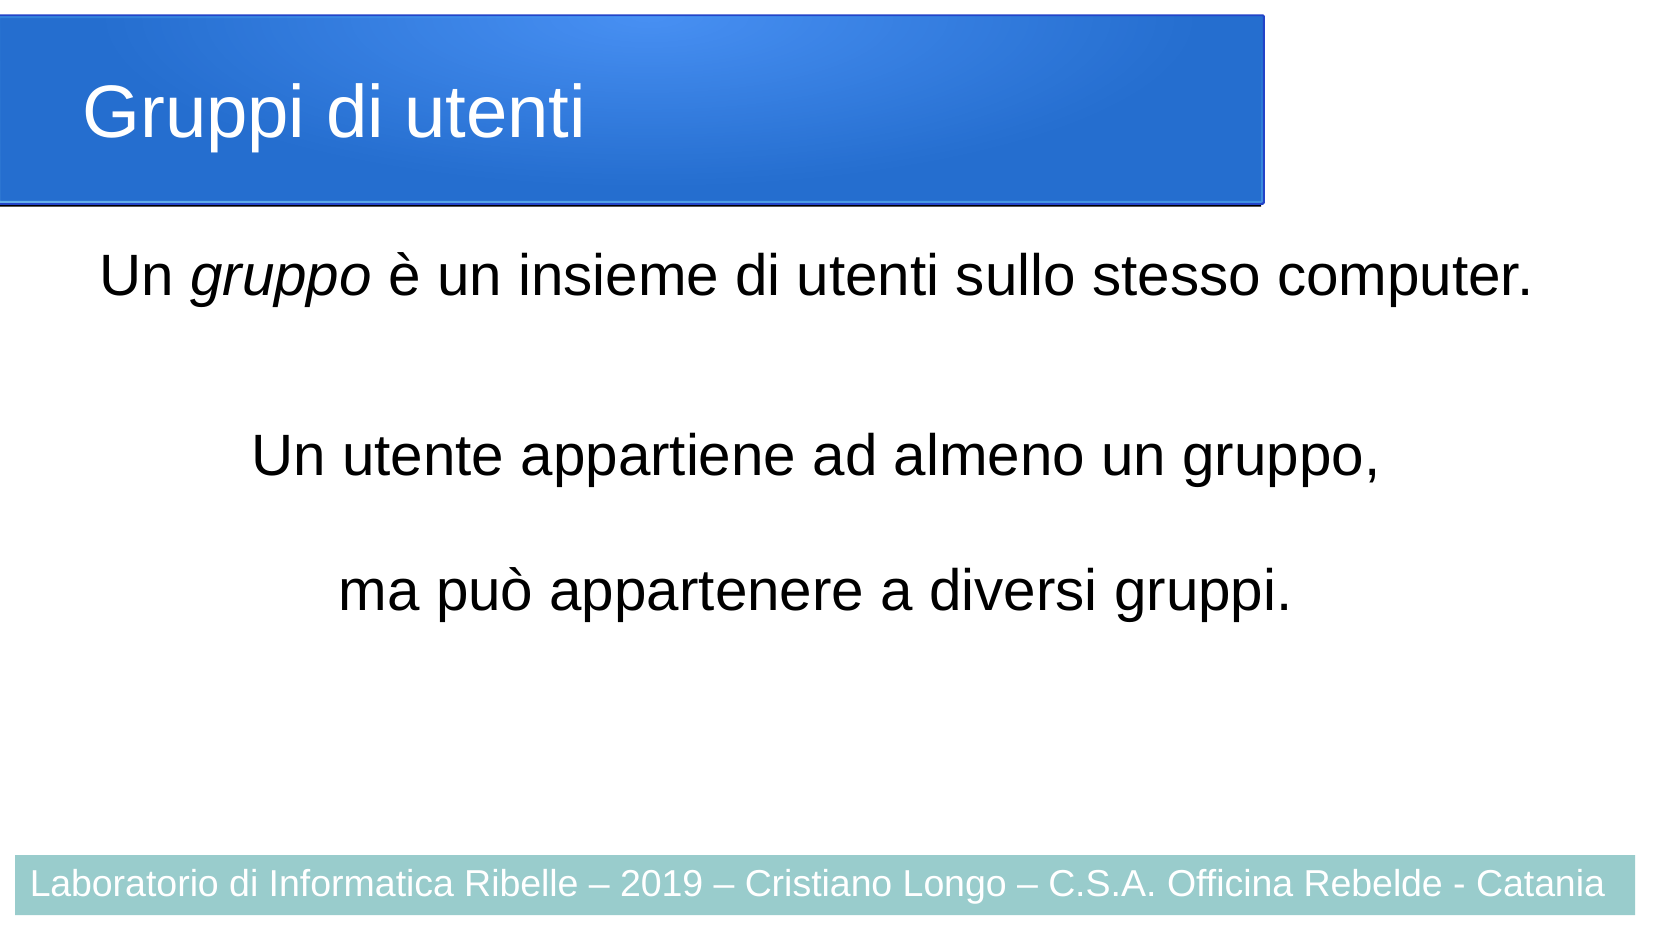

# Gruppi di utenti
Un gruppo è un insieme di utenti sullo stesso computer.
Un utente appartiene ad almeno un gruppo,
ma può appartenere a diversi gruppi.
Laboratorio di Informatica Ribelle – 2019 – Cristiano Longo – C.S.A. Officina Rebelde - Catania